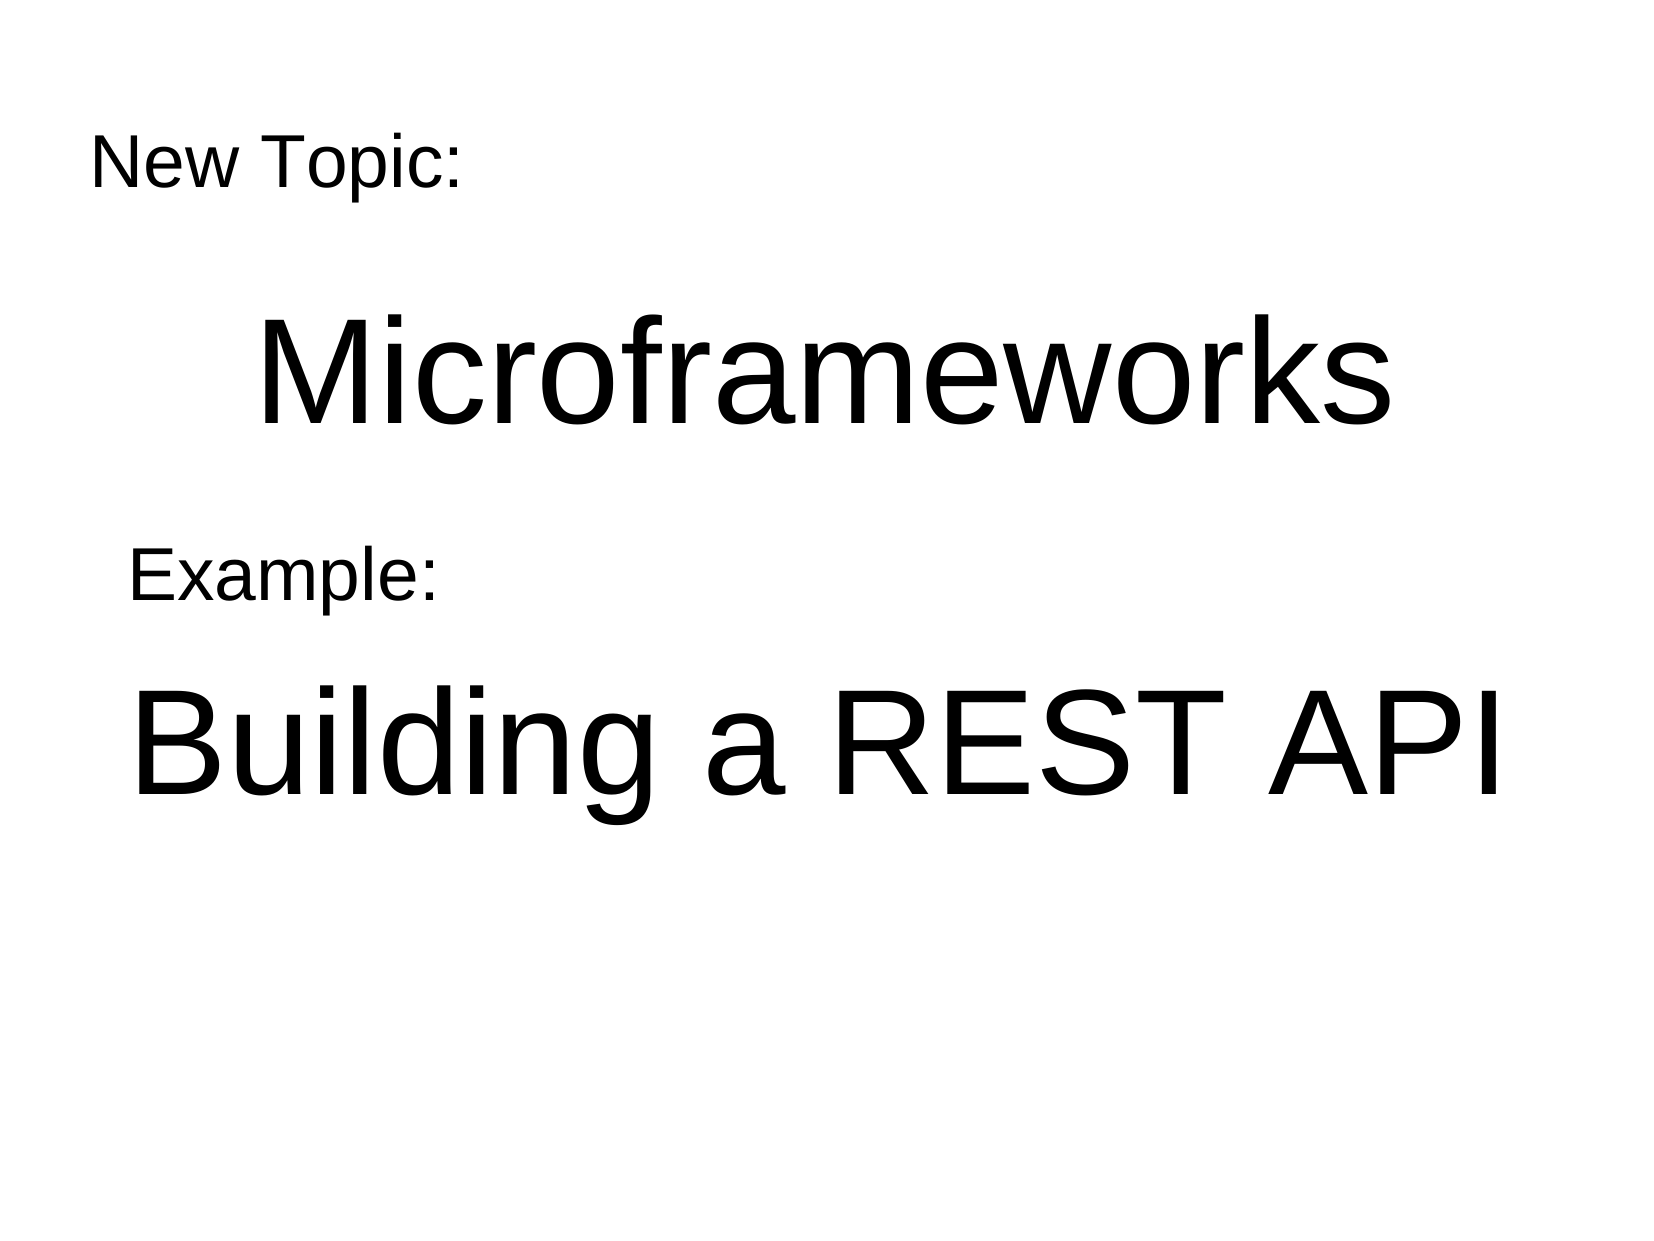

New Topic:
Microframeworks
Example:
Building a REST API